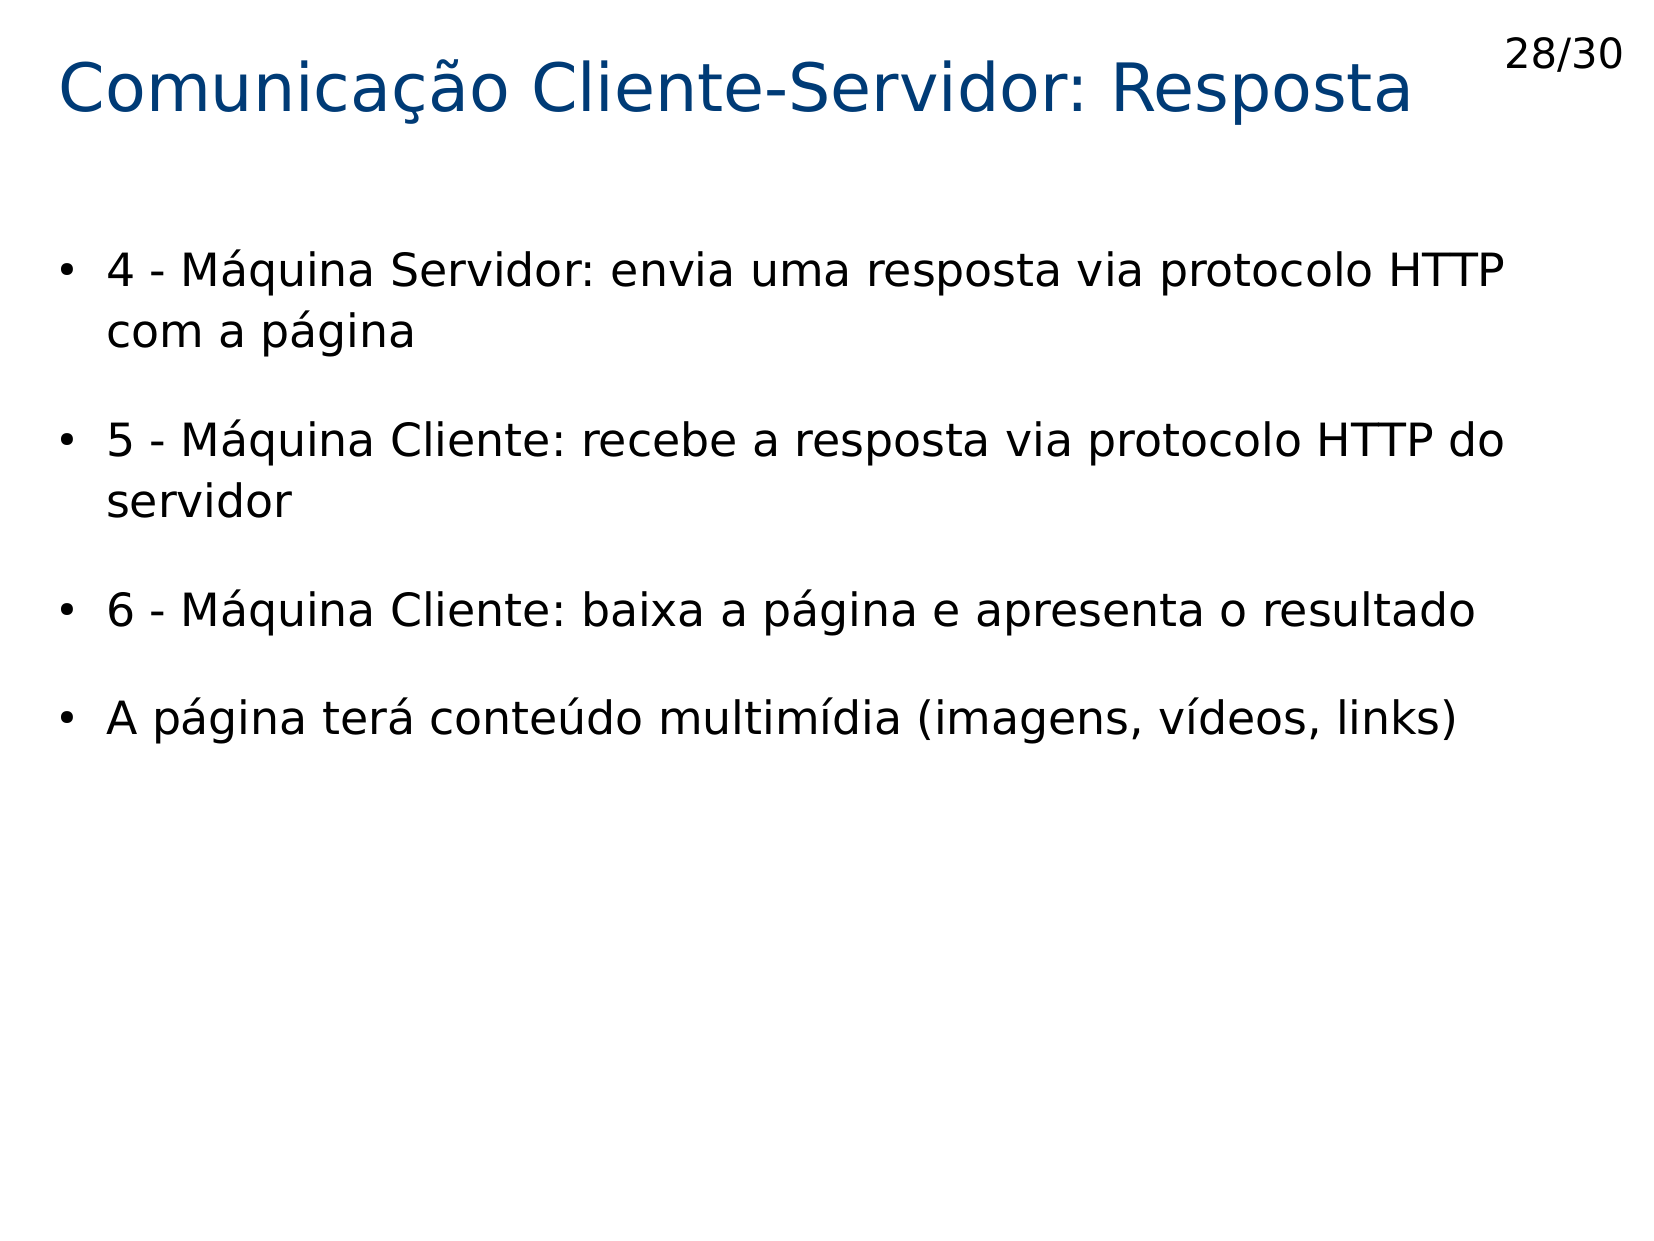

# Comunicação Cliente-Servidor: Resposta
28
4 - Máquina Servidor: envia uma resposta via protocolo HTTP com a página
5 - Máquina Cliente: recebe a resposta via protocolo HTTP do servidor
6 - Máquina Cliente: baixa a página e apresenta o resultado
A página terá conteúdo multimídia (imagens, vídeos, links)